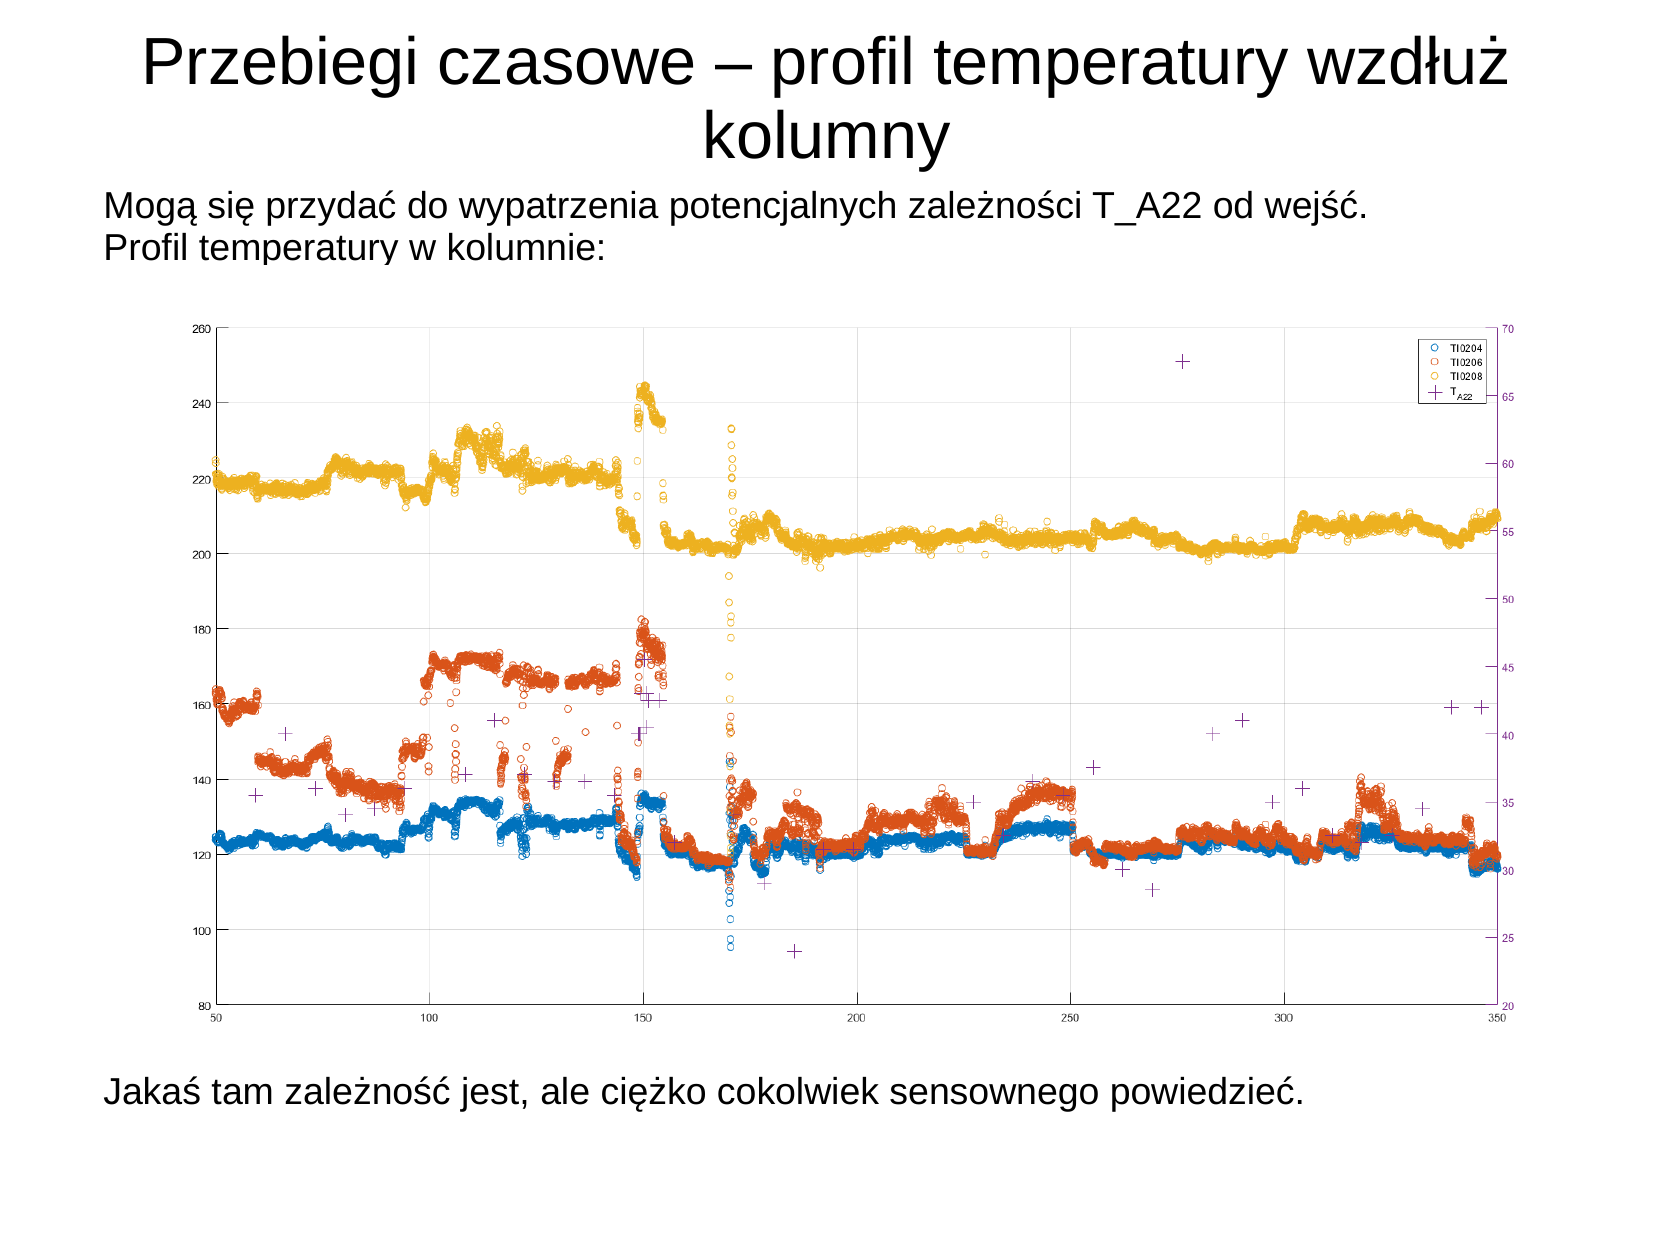

# Przebiegi czasowe – profil temperatury wzdłuż kolumny
Mogą się przydać do wypatrzenia potencjalnych zależności T_A22 od wejść.
Profil temperatury w kolumnie:
Jakaś tam zależność jest, ale ciężko cokolwiek sensownego powiedzieć.